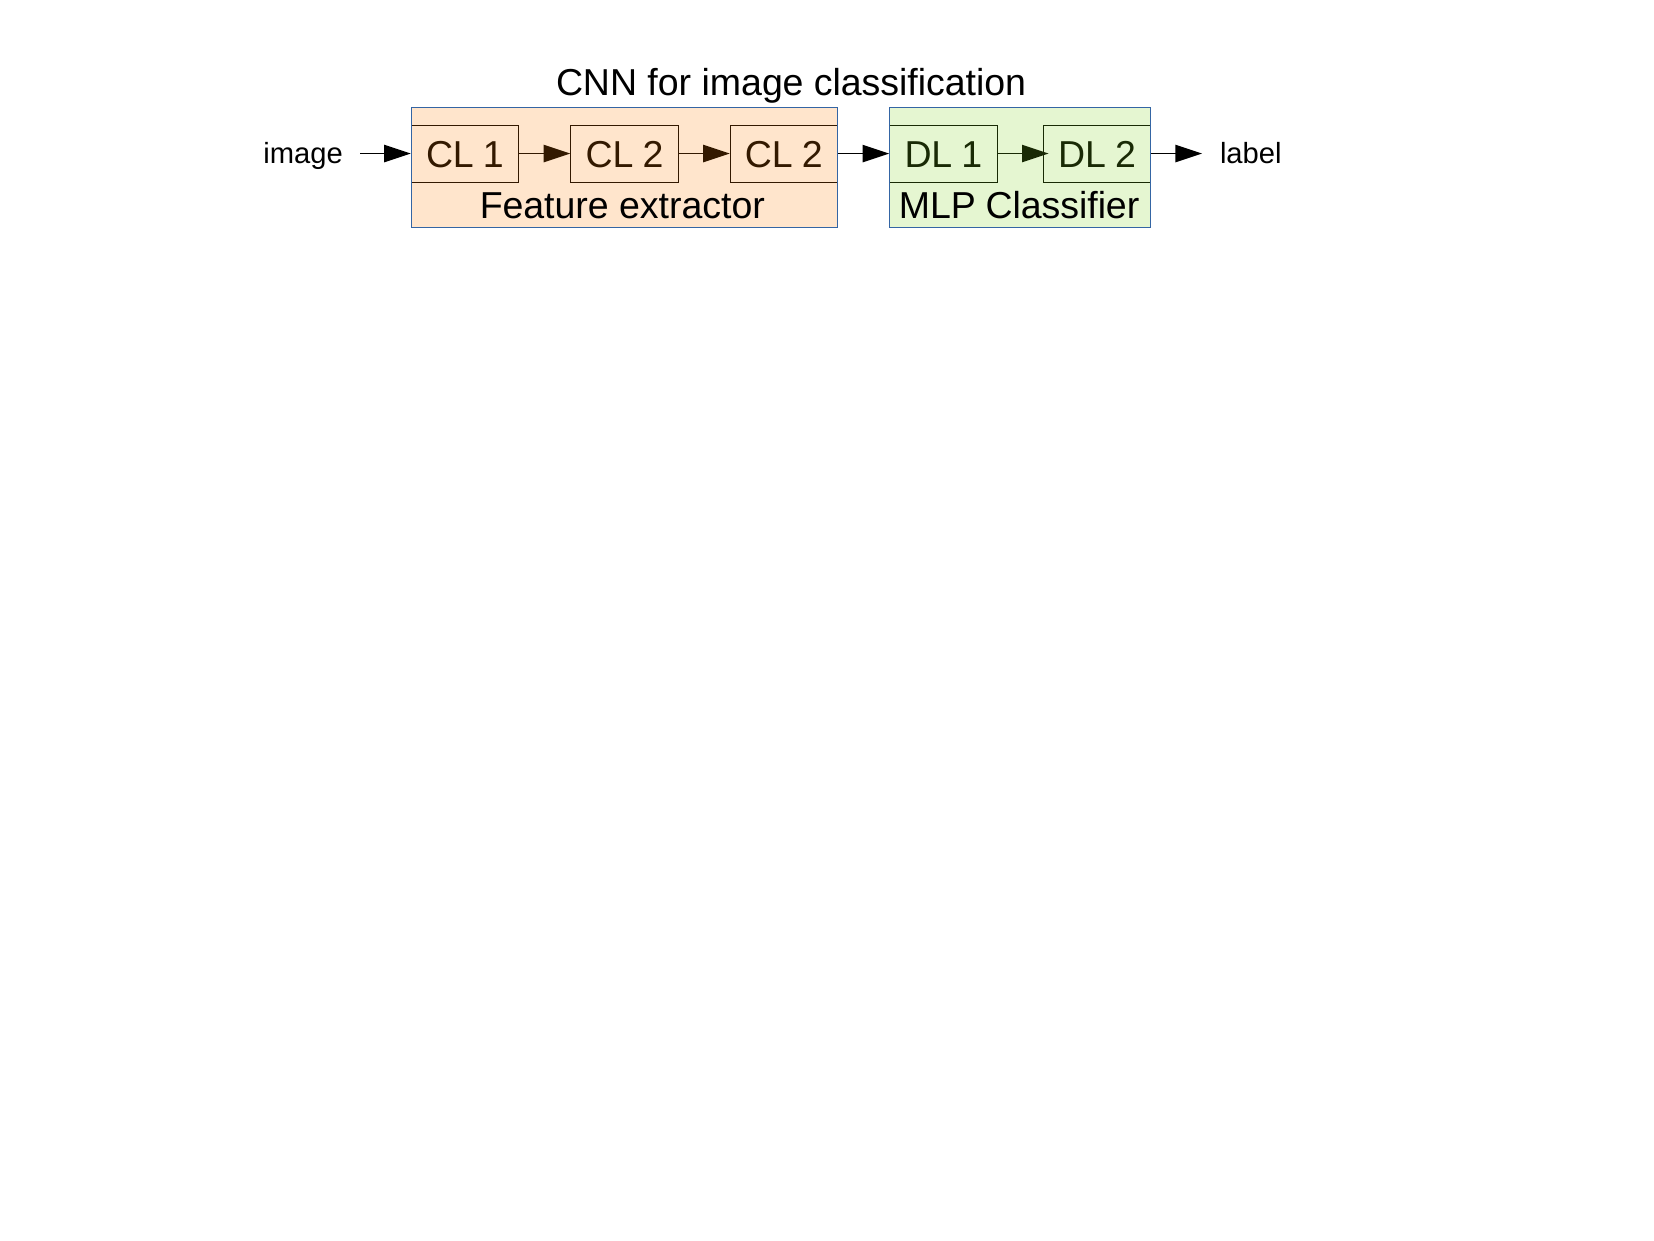

CNN for image classification
CL 1
CL 2
CL 2
DL 1
DL 2
image
label
Feature extractor
MLP Classifier